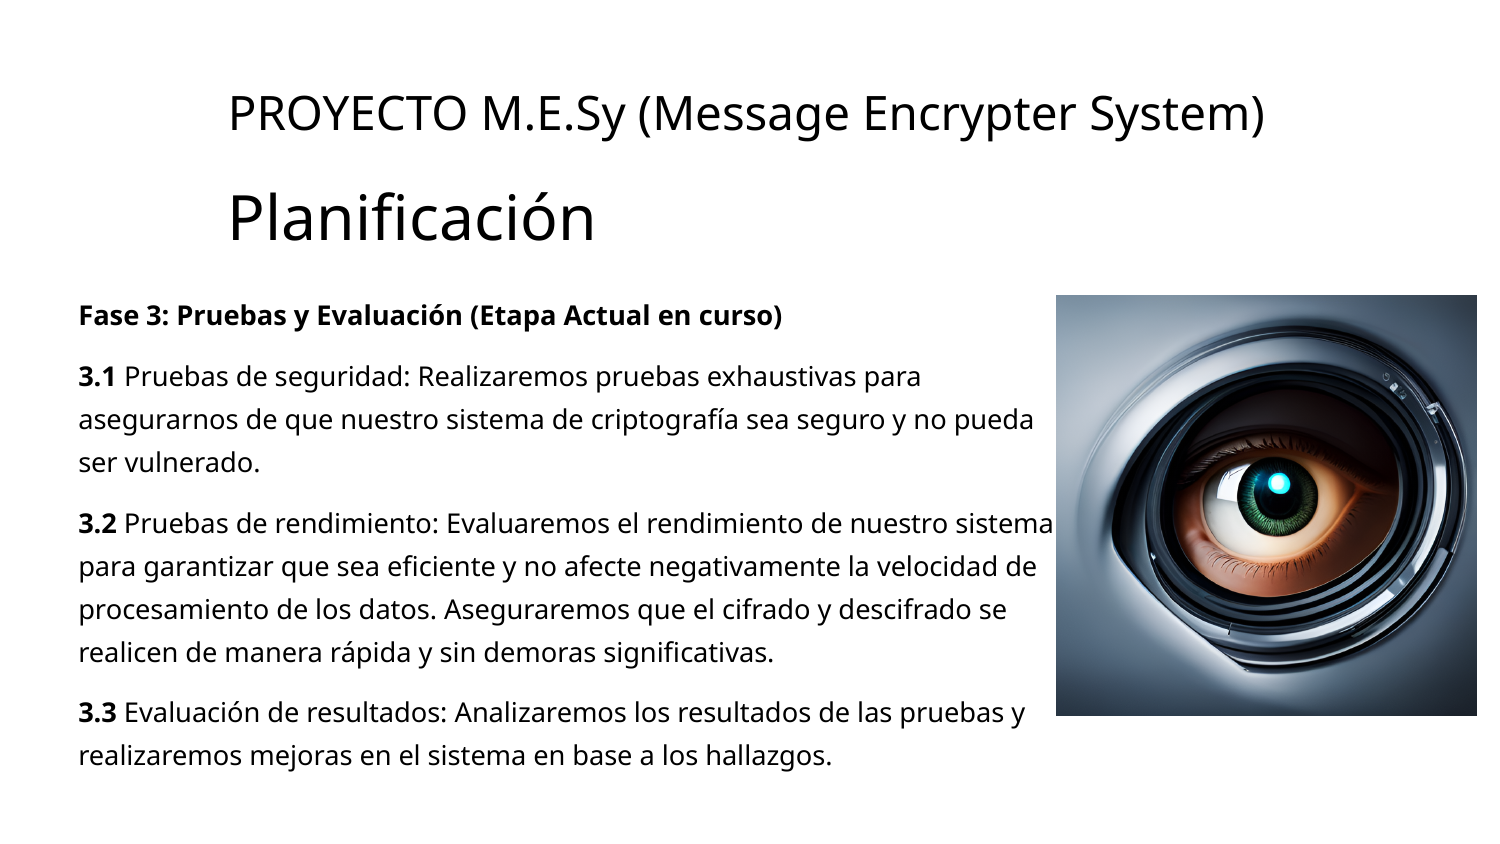

# PROYECTO M.E.Sy (Message Encrypter System)
Planificación
Fase 3: Pruebas y Evaluación (Etapa Actual en curso)
3.1 Pruebas de seguridad: Realizaremos pruebas exhaustivas para asegurarnos de que nuestro sistema de criptografía sea seguro y no pueda ser vulnerado.
3.2 Pruebas de rendimiento: Evaluaremos el rendimiento de nuestro sistema para garantizar que sea eficiente y no afecte negativamente la velocidad de procesamiento de los datos. Aseguraremos que el cifrado y descifrado se realicen de manera rápida y sin demoras significativas.
3.3 Evaluación de resultados: Analizaremos los resultados de las pruebas y realizaremos mejoras en el sistema en base a los hallazgos.